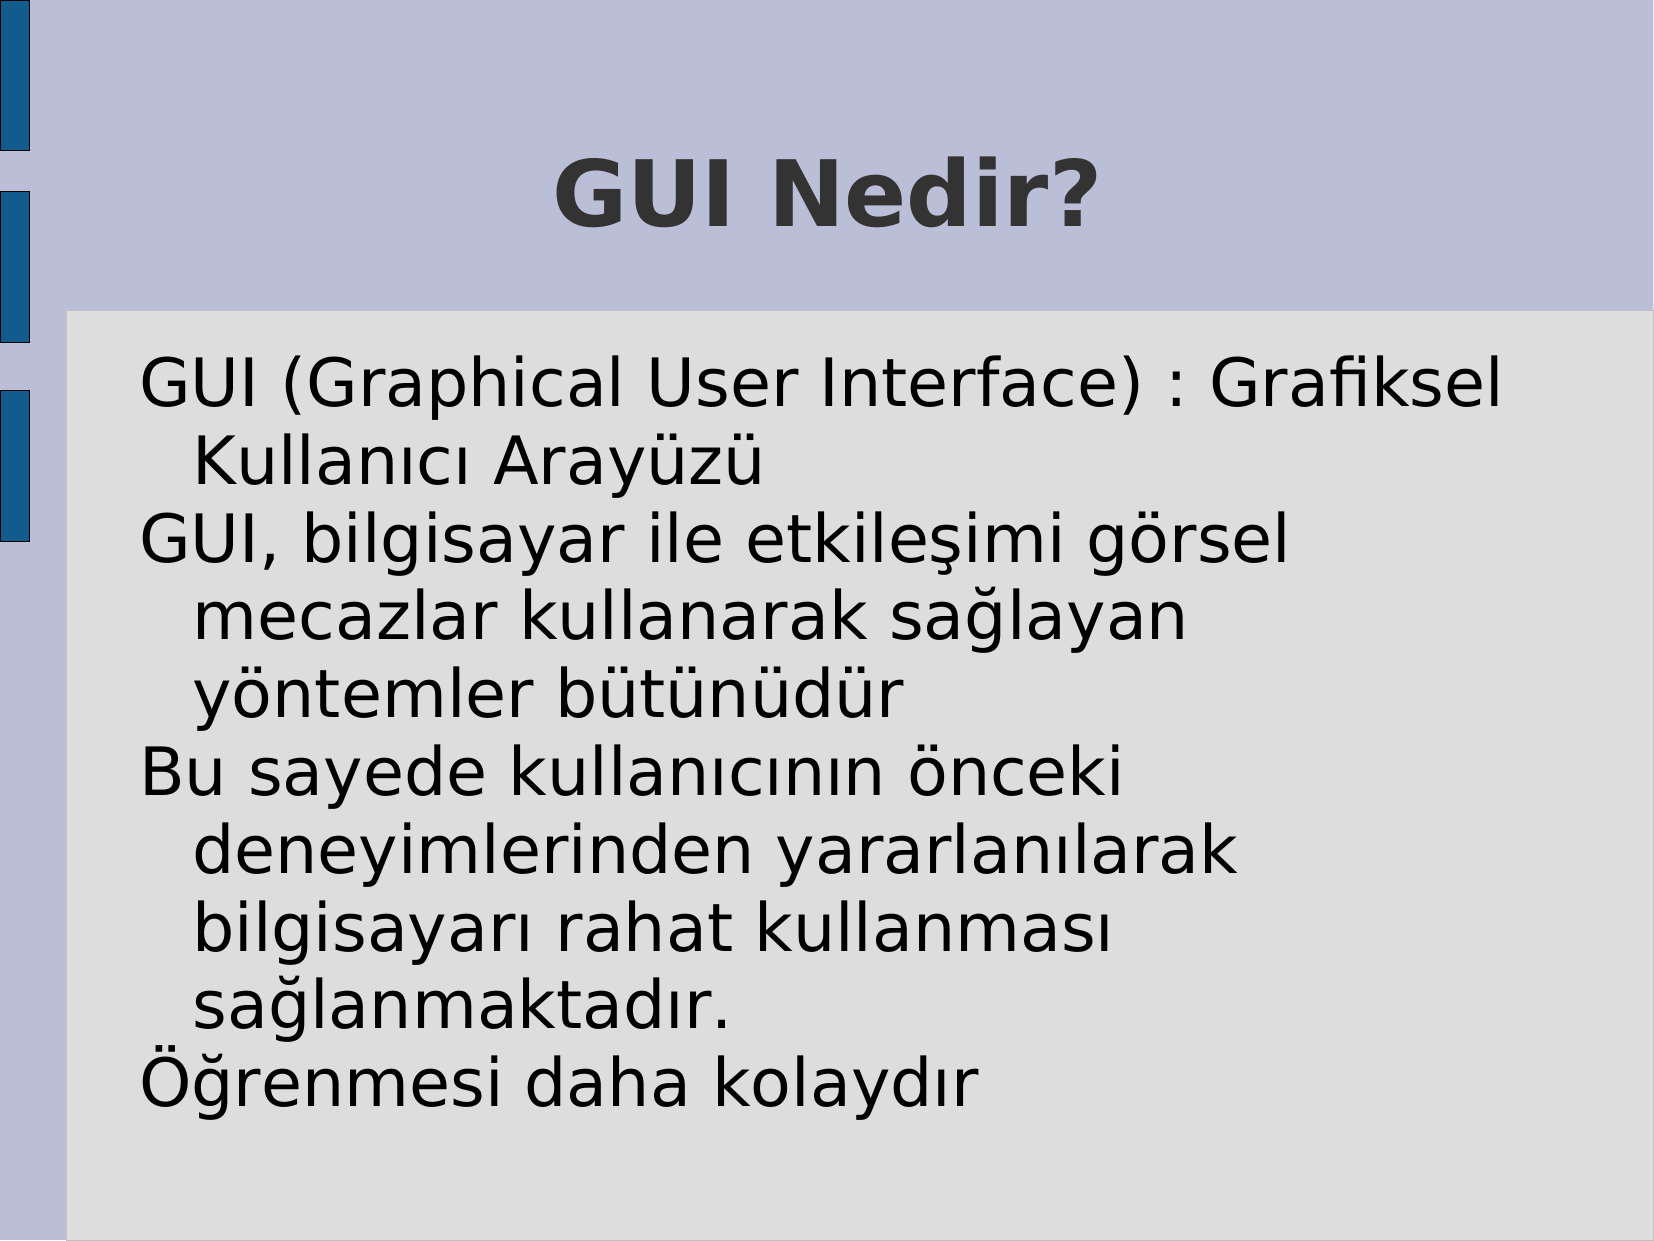

# GUI Nedir?
GUI (Graphical User Interface) : Grafiksel Kullanıcı Arayüzü
GUI, bilgisayar ile etkileşimi görsel mecazlar kullanarak sağlayan yöntemler bütünüdür
Bu sayede kullanıcının önceki deneyimlerinden yararlanılarak bilgisayarı rahat kullanması sağlanmaktadır.
Öğrenmesi daha kolaydır